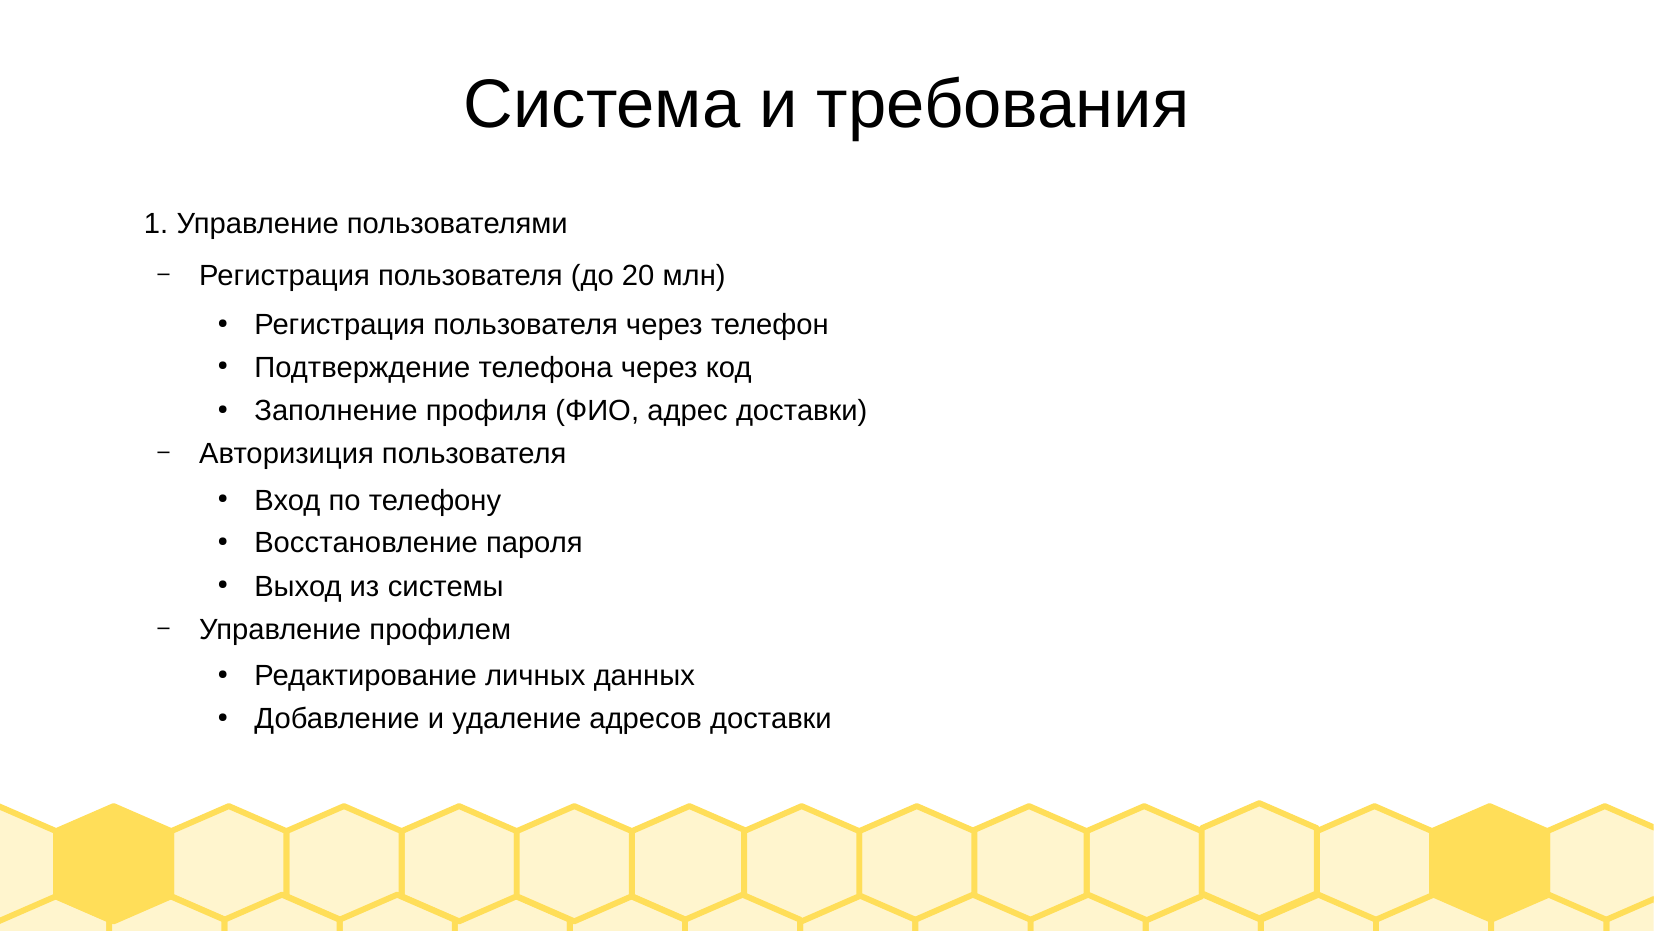

# Система и требования
1. Управление пользователями
Регистрация пользователя (до 20 млн)
Регистрация пользователя через телефон
Подтверждение телефона через код
Заполнение профиля (ФИО, адрес доставки)
Авторизиция пользователя
Вход по телефону
Восстановление пароля
Выход из системы
Управление профилем
Редактирование личных данных
Добавление и удаление адресов доставки